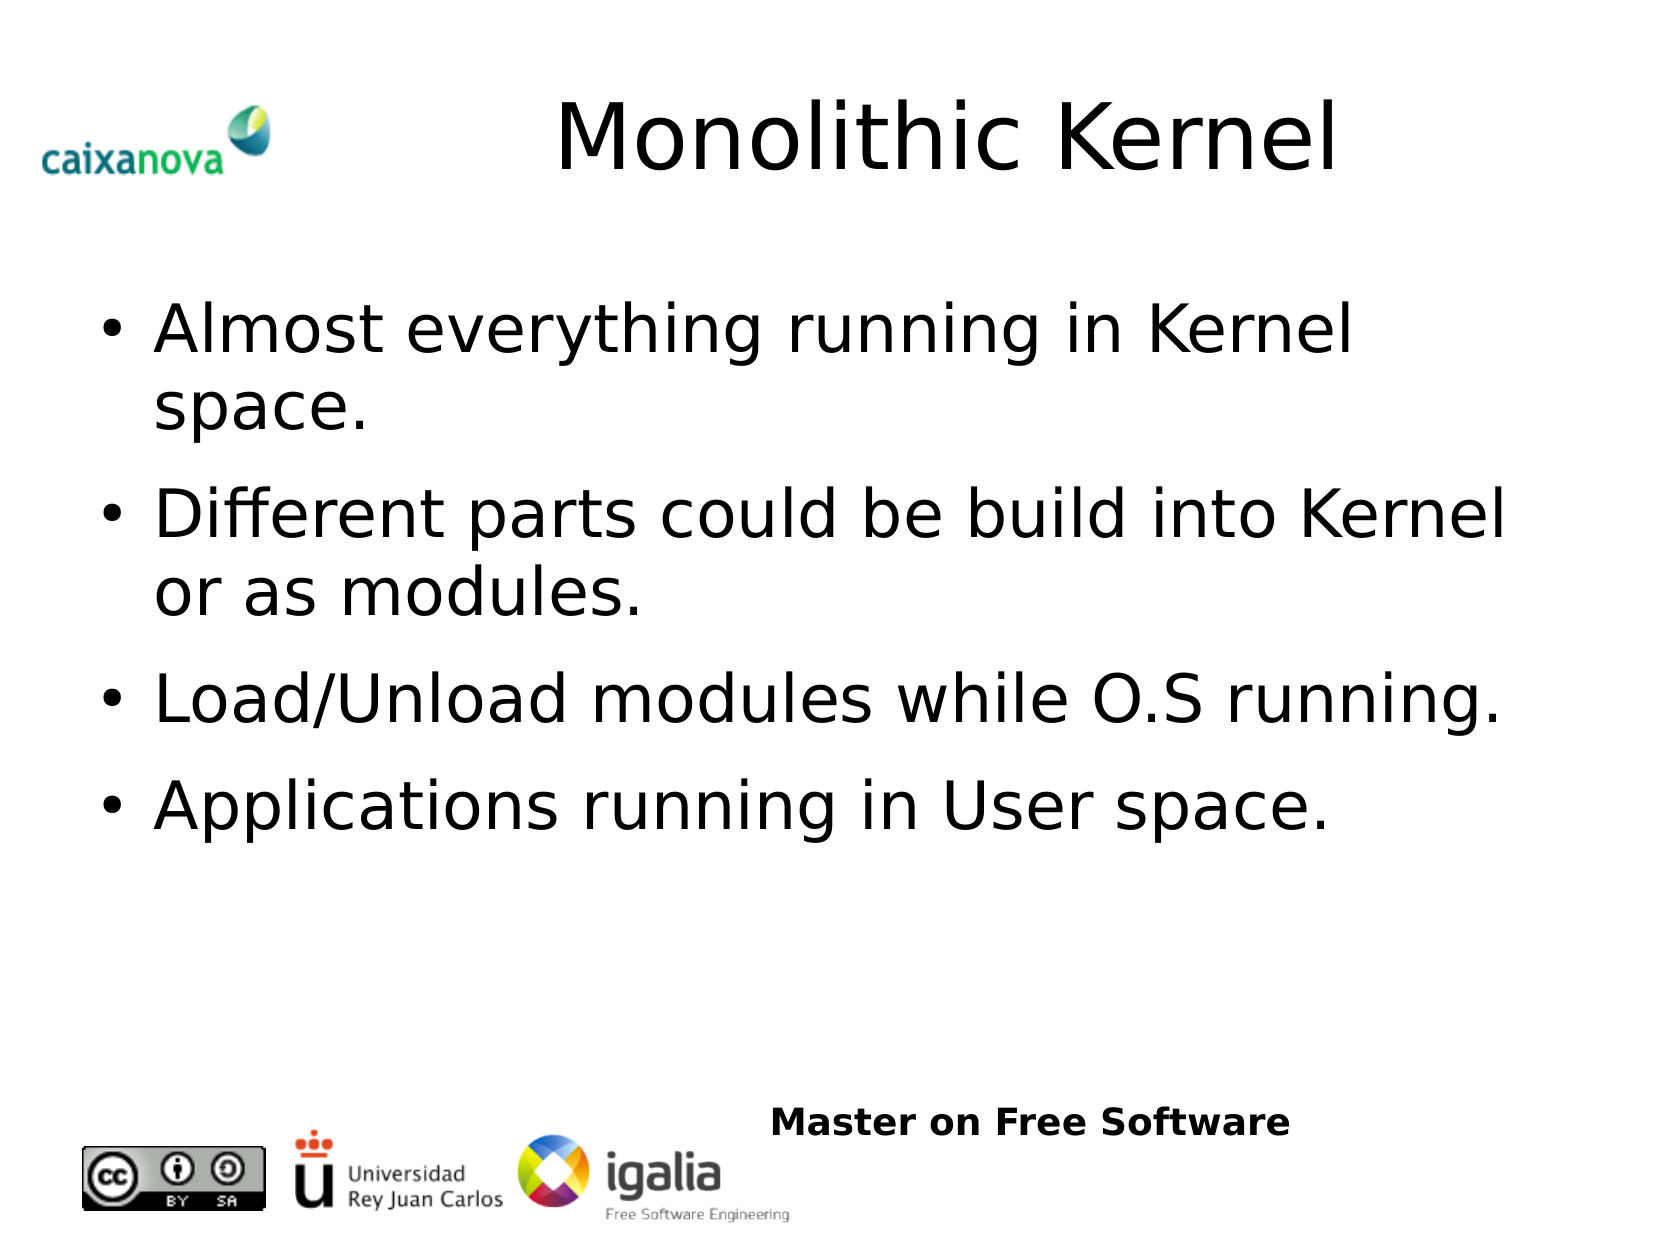

# Monolithic Kernel
Almost everything running in Kernel space.
Different parts could be build into Kernel or as modules.
Load/Unload modules while O.S running.
Applications running in User space.